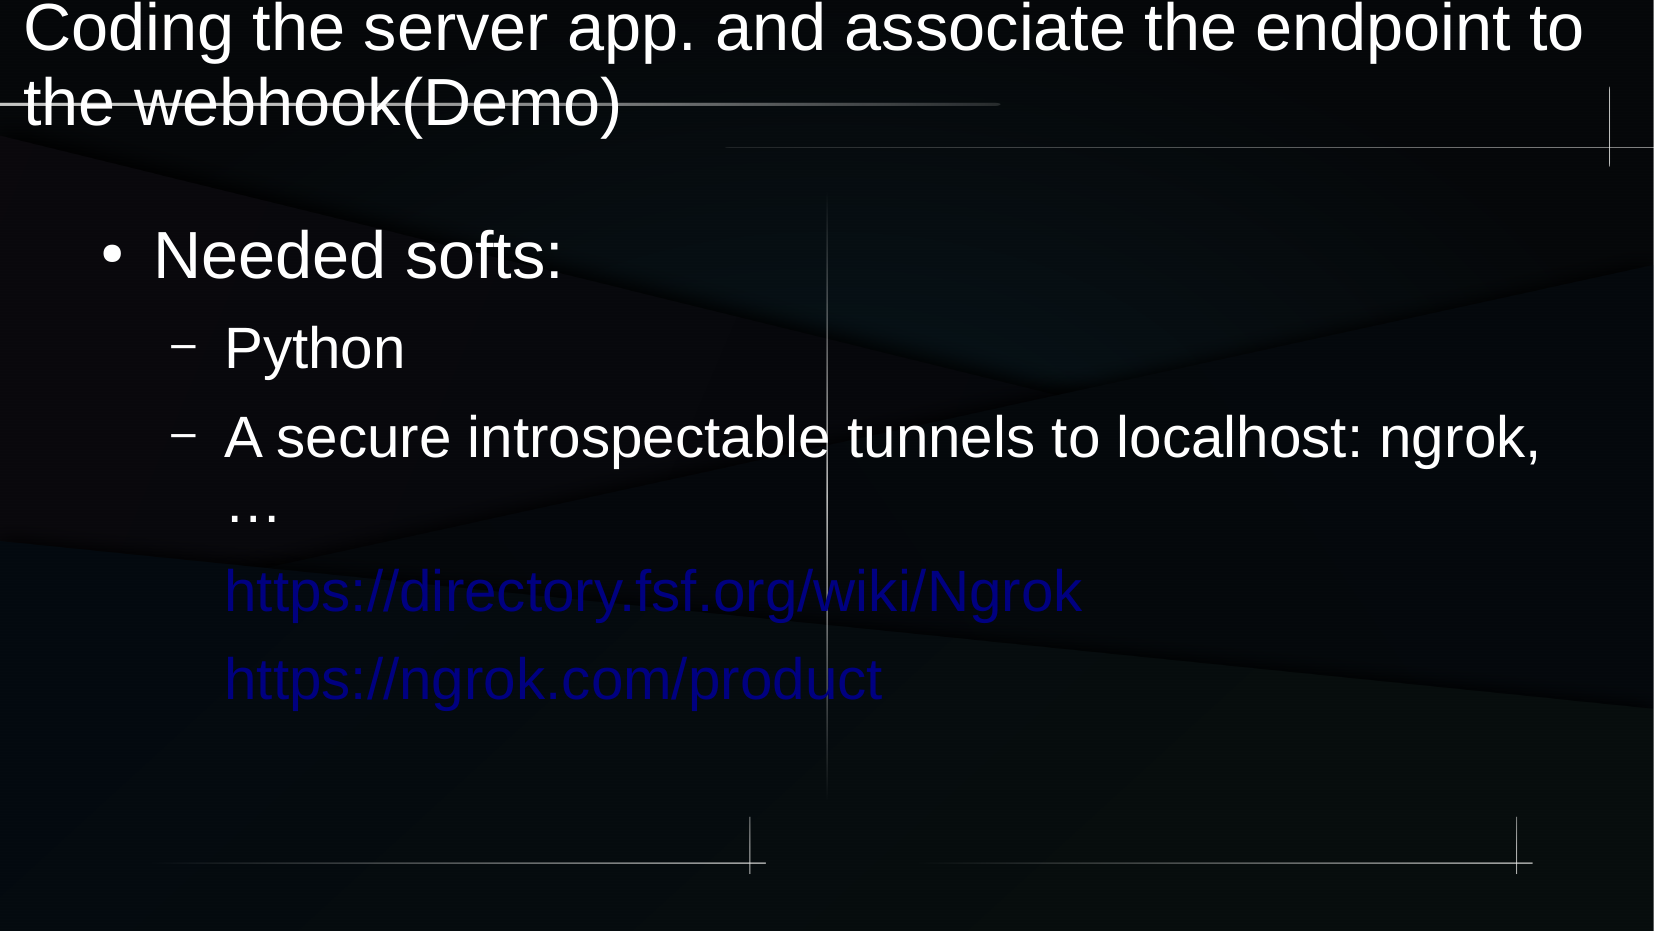

# Coding the server app. and associate the endpoint to the webhook(Demo)
Needed softs:
Python
A secure introspectable tunnels to localhost: ngrok, …
https://directory.fsf.org/wiki/Ngrok
https://ngrok.com/product